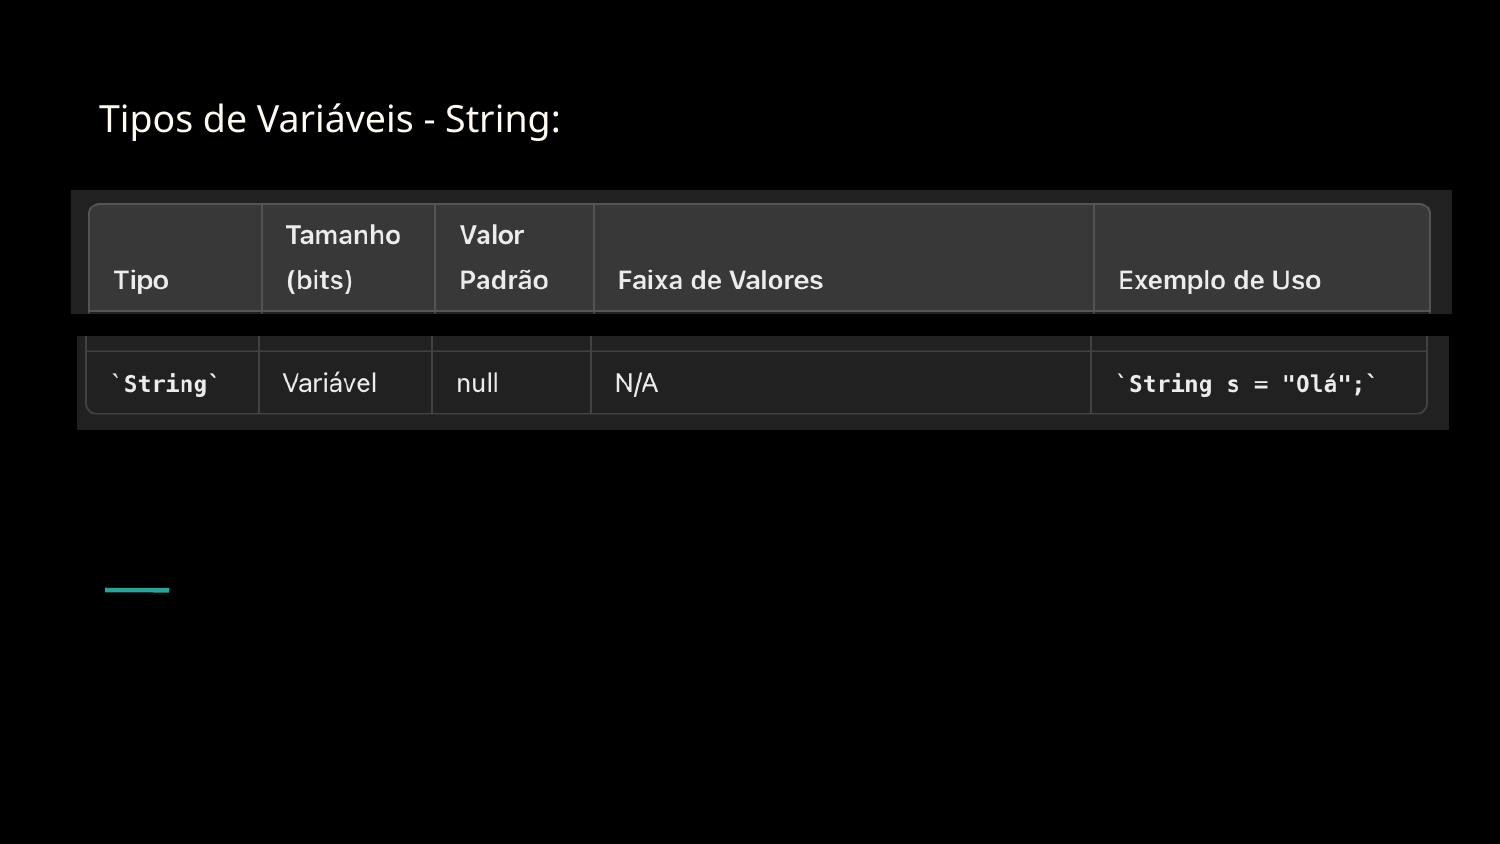

# Tipos de Variáveis - String:
String: Armazena uma sequência de caracteres. Usa aspas duplas ("). Embora não seja um tipo primitivo, é amplamente utilizado em Java e tem características especiais na linguagem.